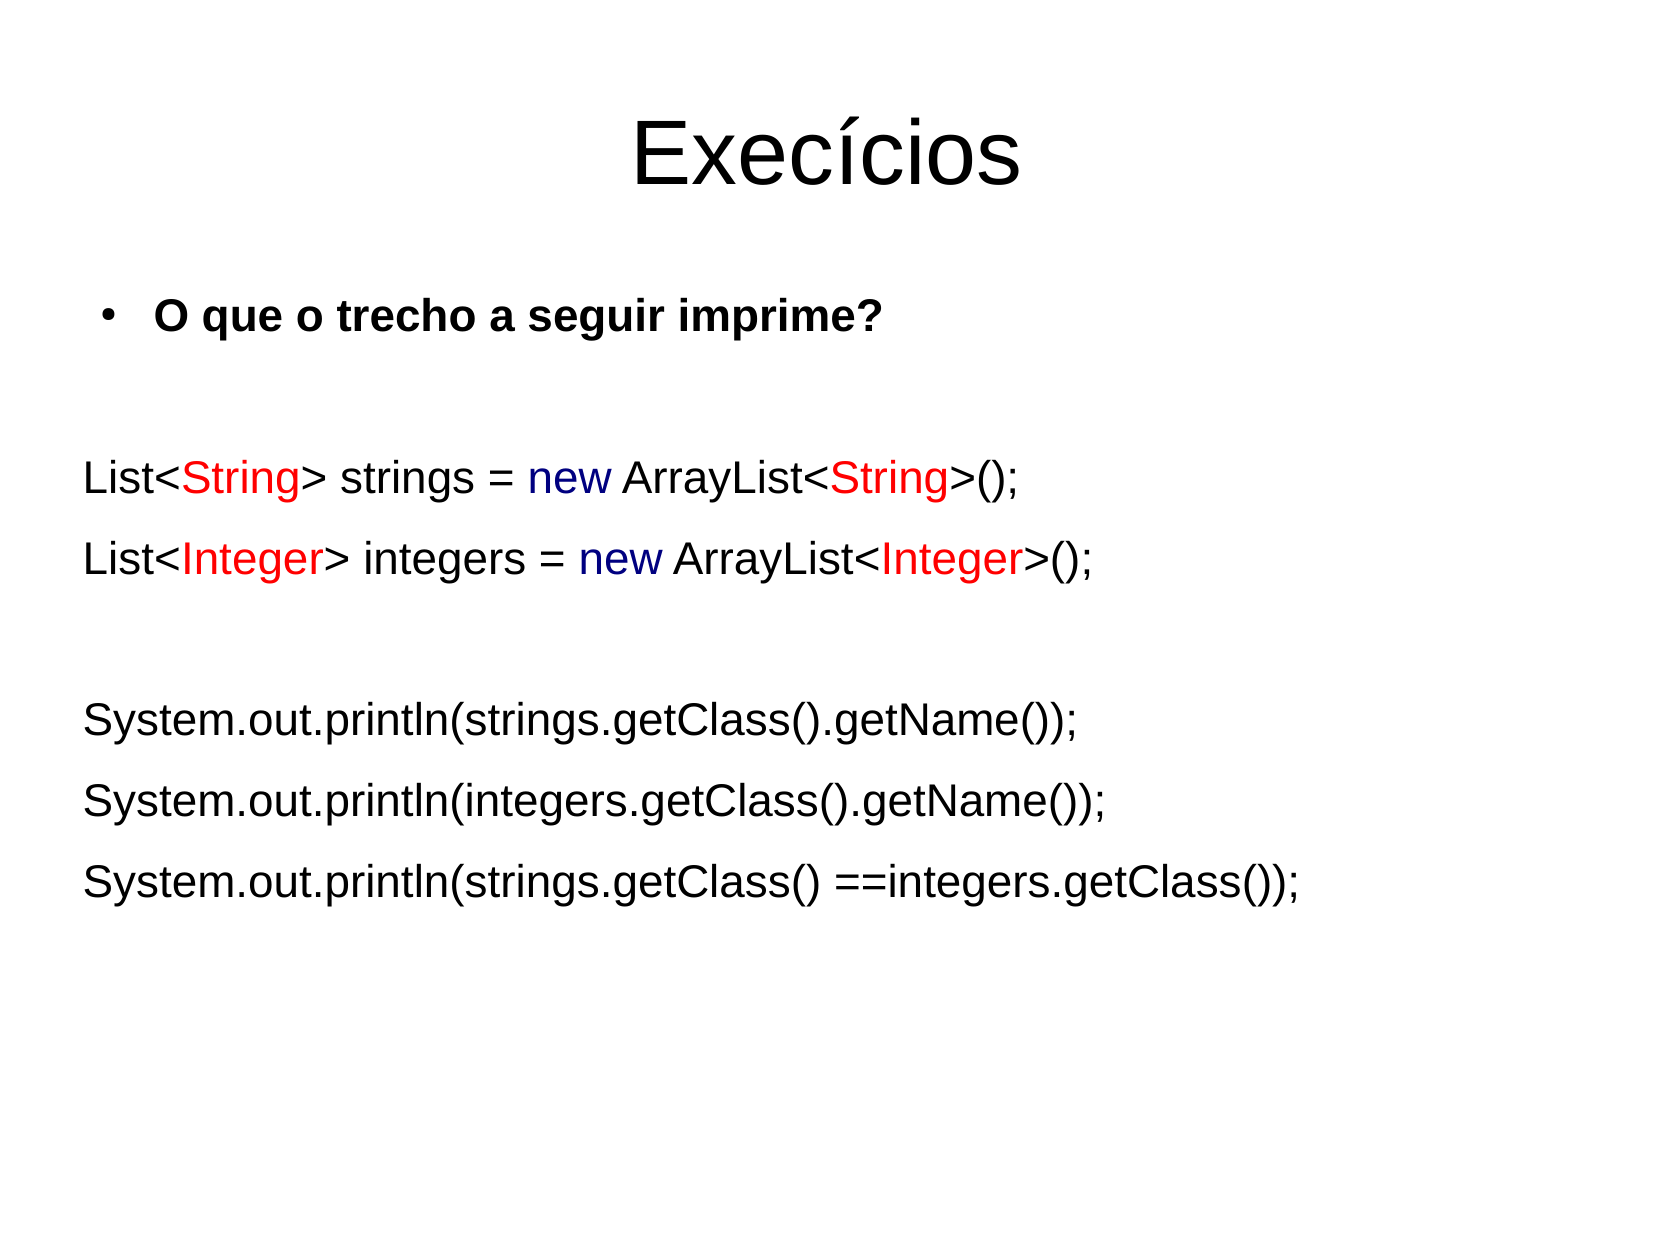

# Execícios
O que o trecho a seguir imprime?
List<String> strings = new ArrayList<String>();
List<Integer> integers = new ArrayList<Integer>();
System.out.println(strings.getClass().getName());
System.out.println(integers.getClass().getName());
System.out.println(strings.getClass() ==integers.getClass());